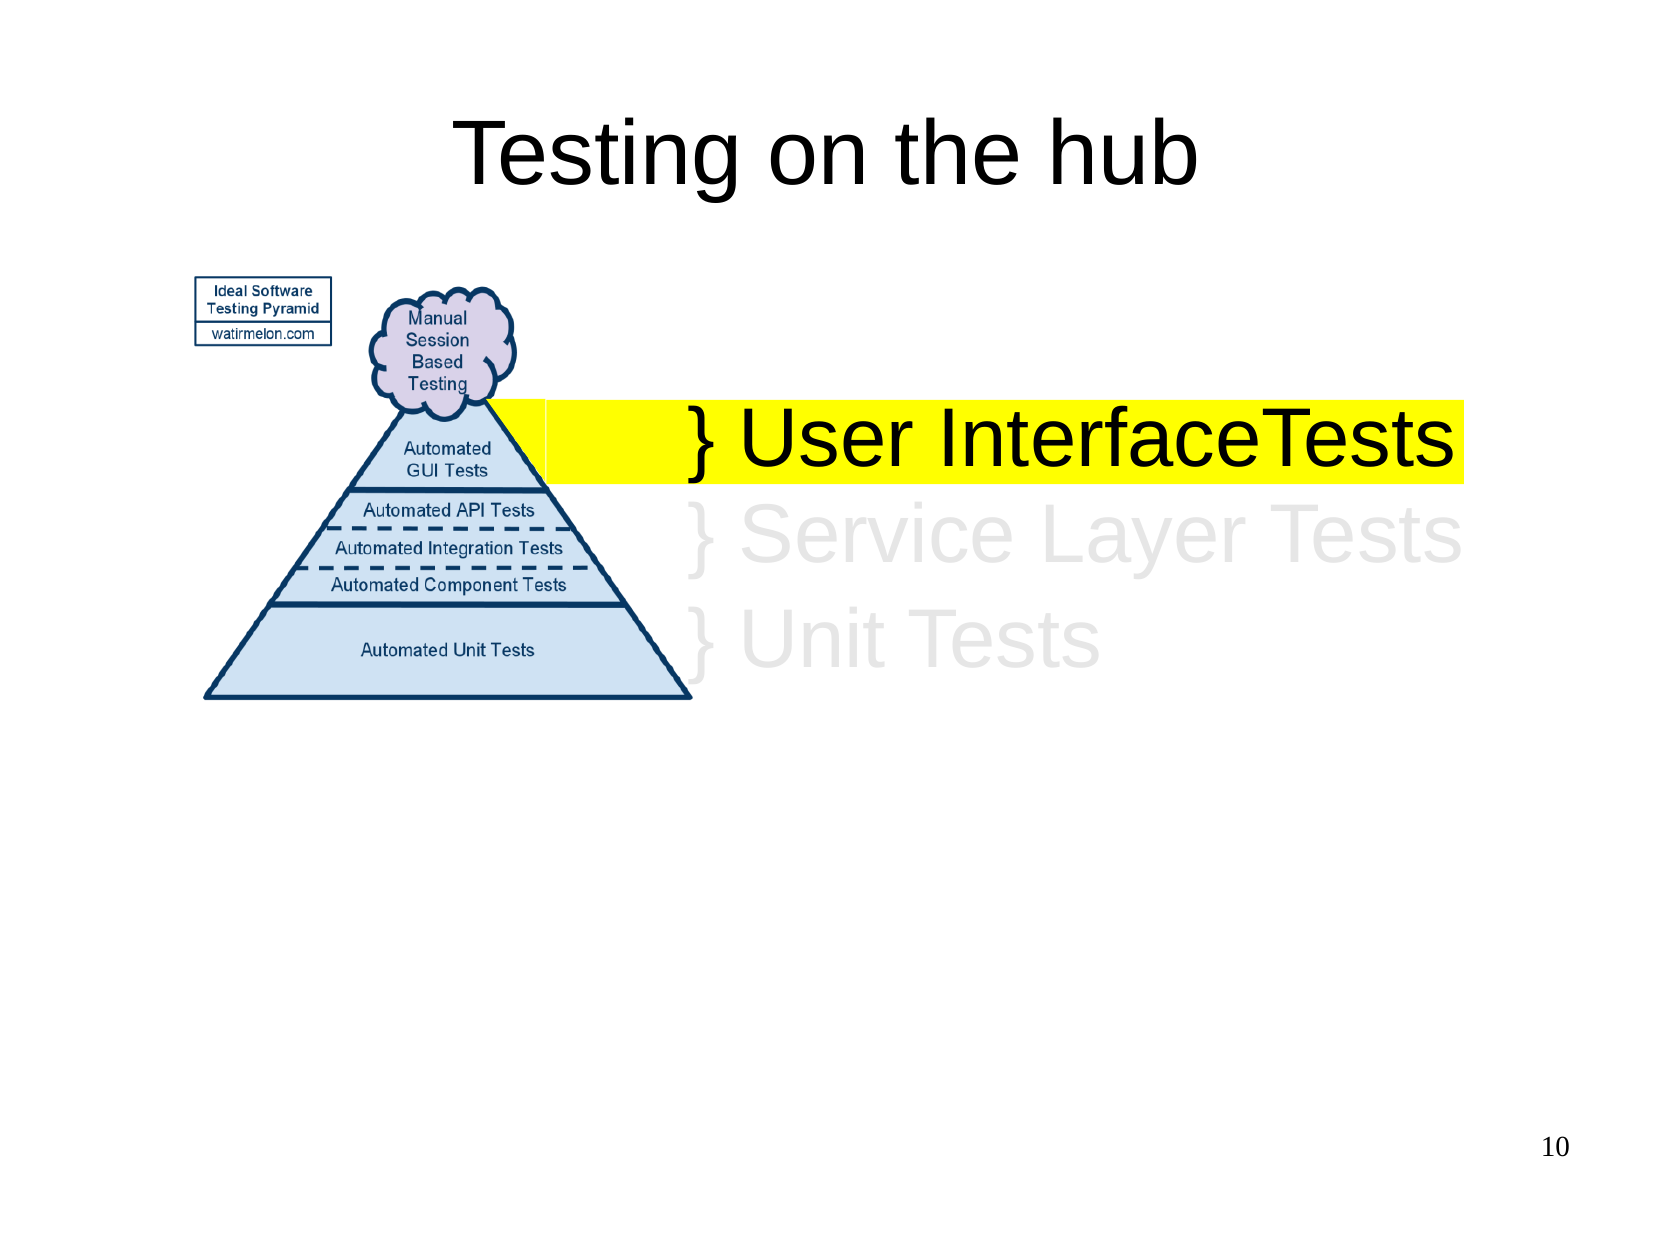

# Testing on the hub
} User InterfaceTests
} Service Layer Tests
} Unit Tests
10